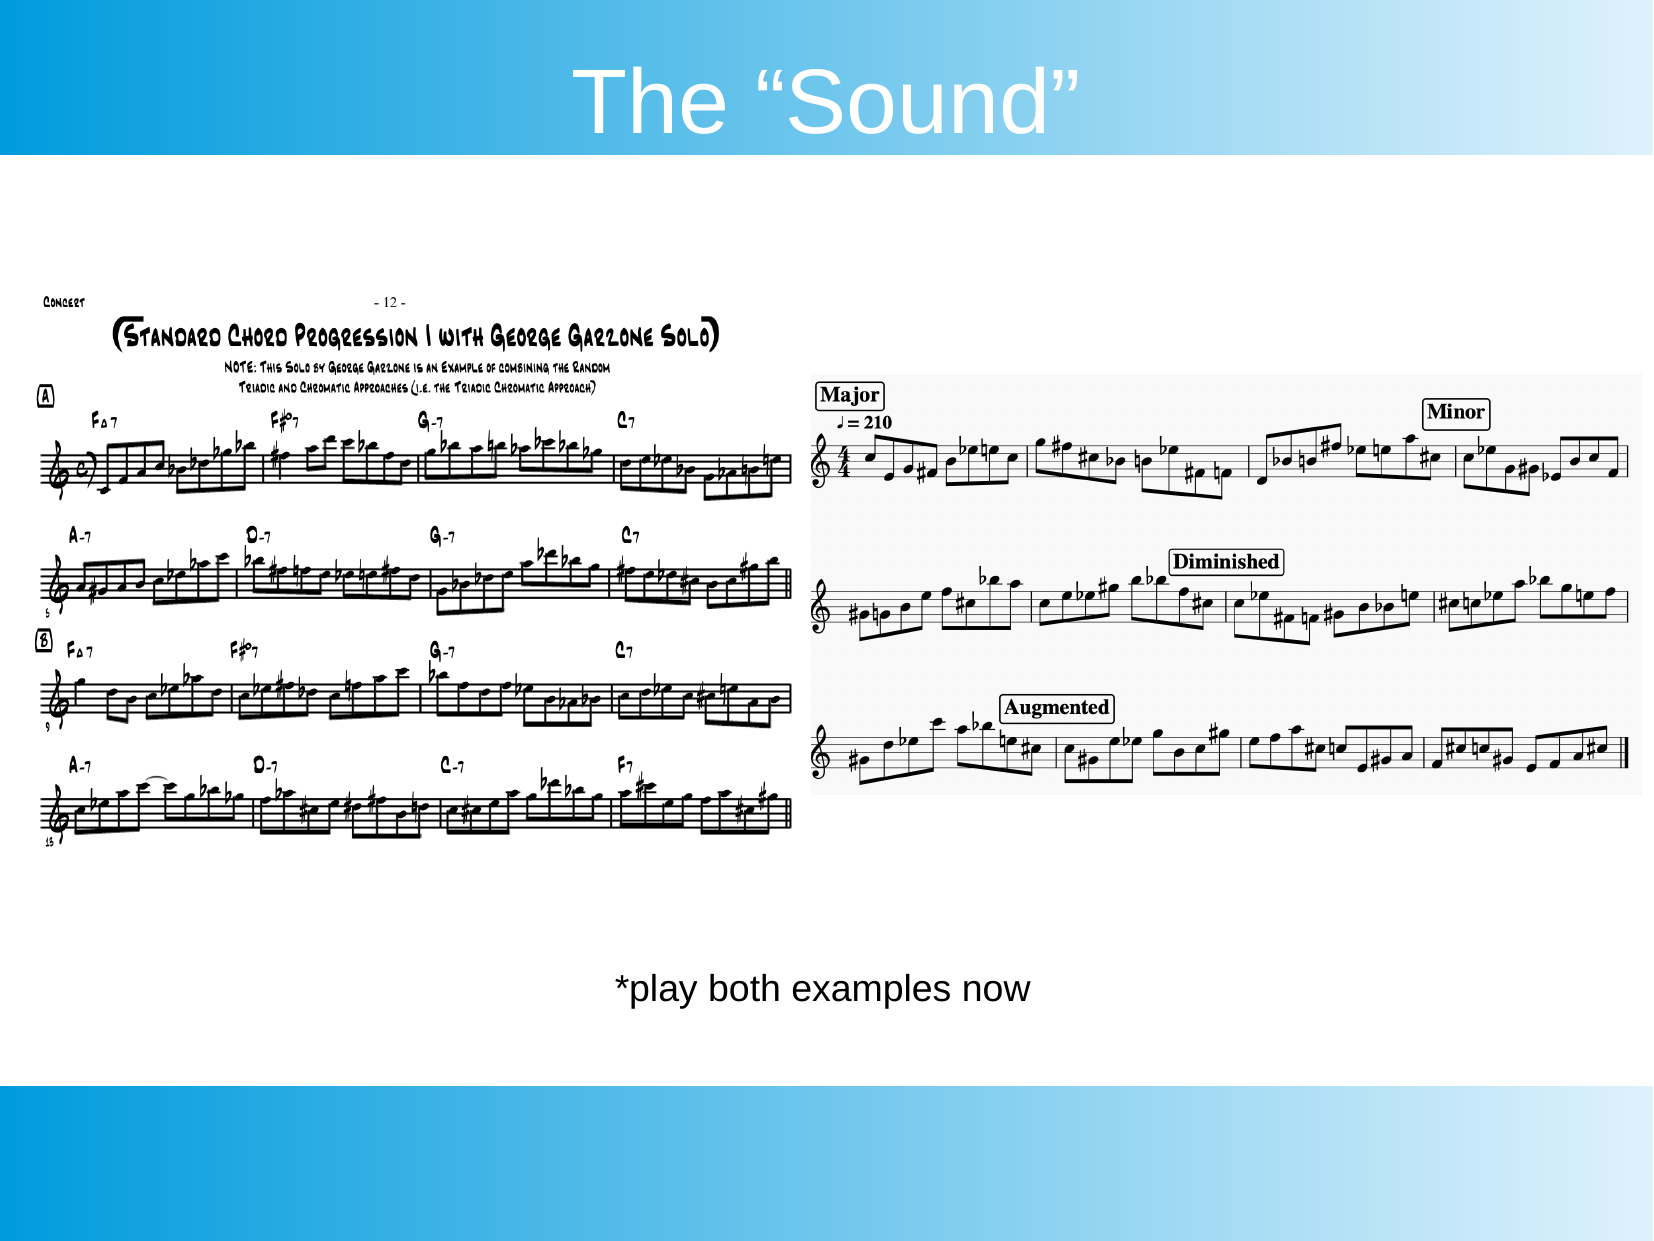

# The “Sound”
*play both examples now